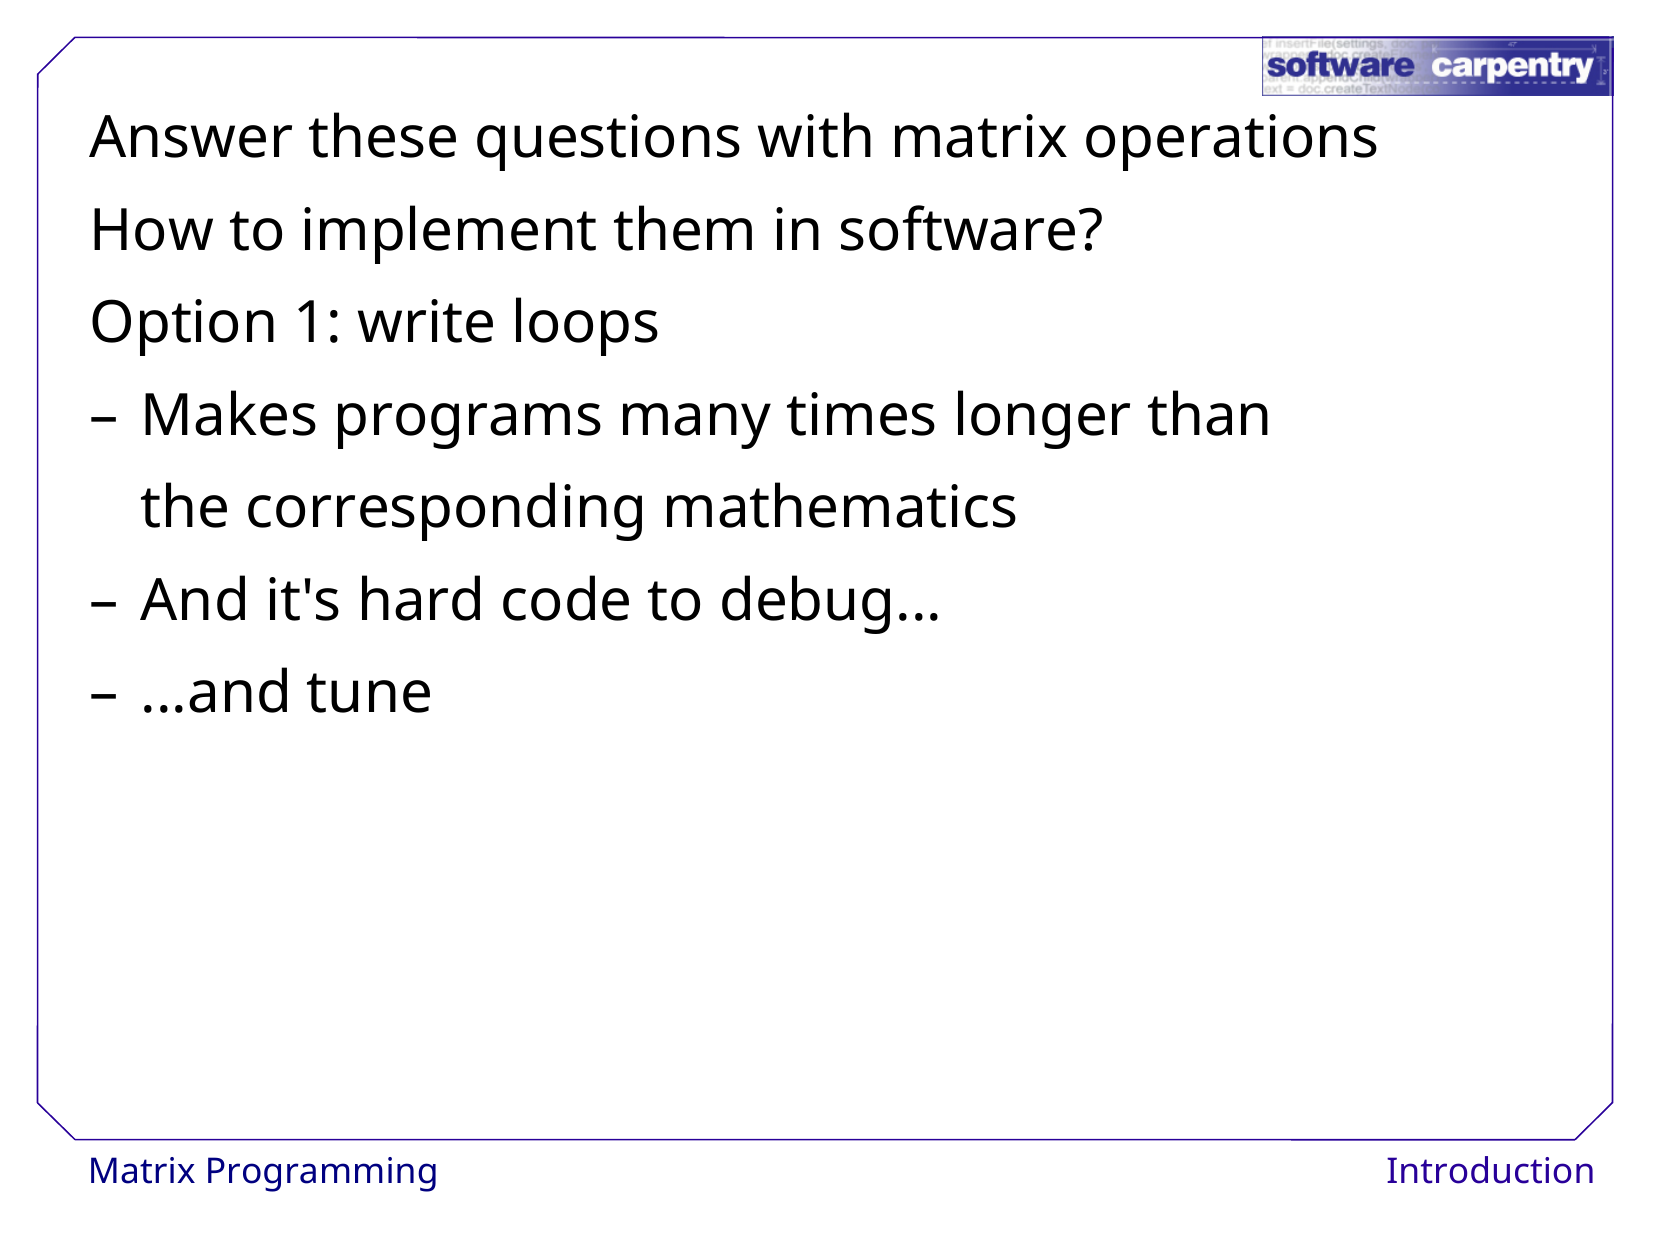

Answer these questions with matrix operations
How to implement them in software?
Option 1: write loops
–	Makes programs many times longer than
	the corresponding mathematics
–	And it's hard code to debug...
–	...and tune